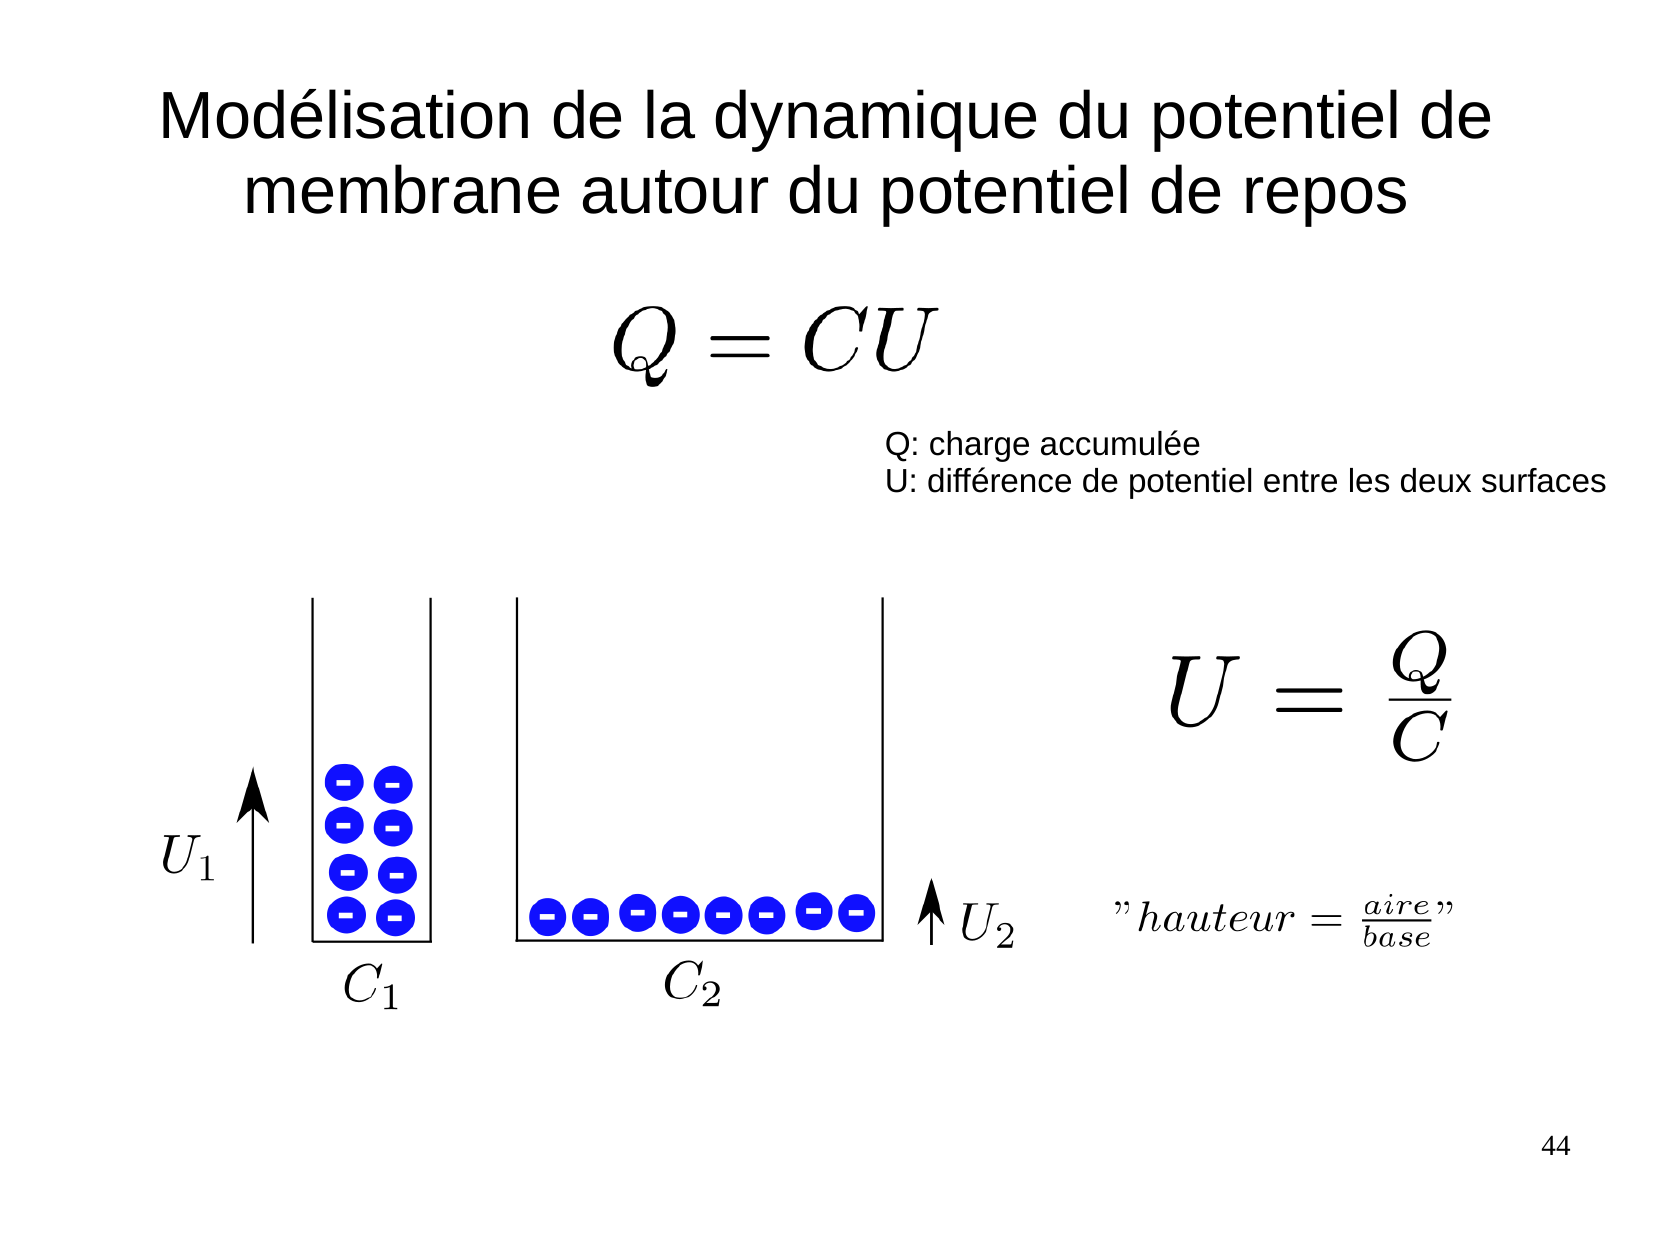

# Modélisation de la dynamique du potentiel de membrane autour du potentiel de repos
Q: charge accumulée
U: différence de potentiel entre les deux surfaces
44